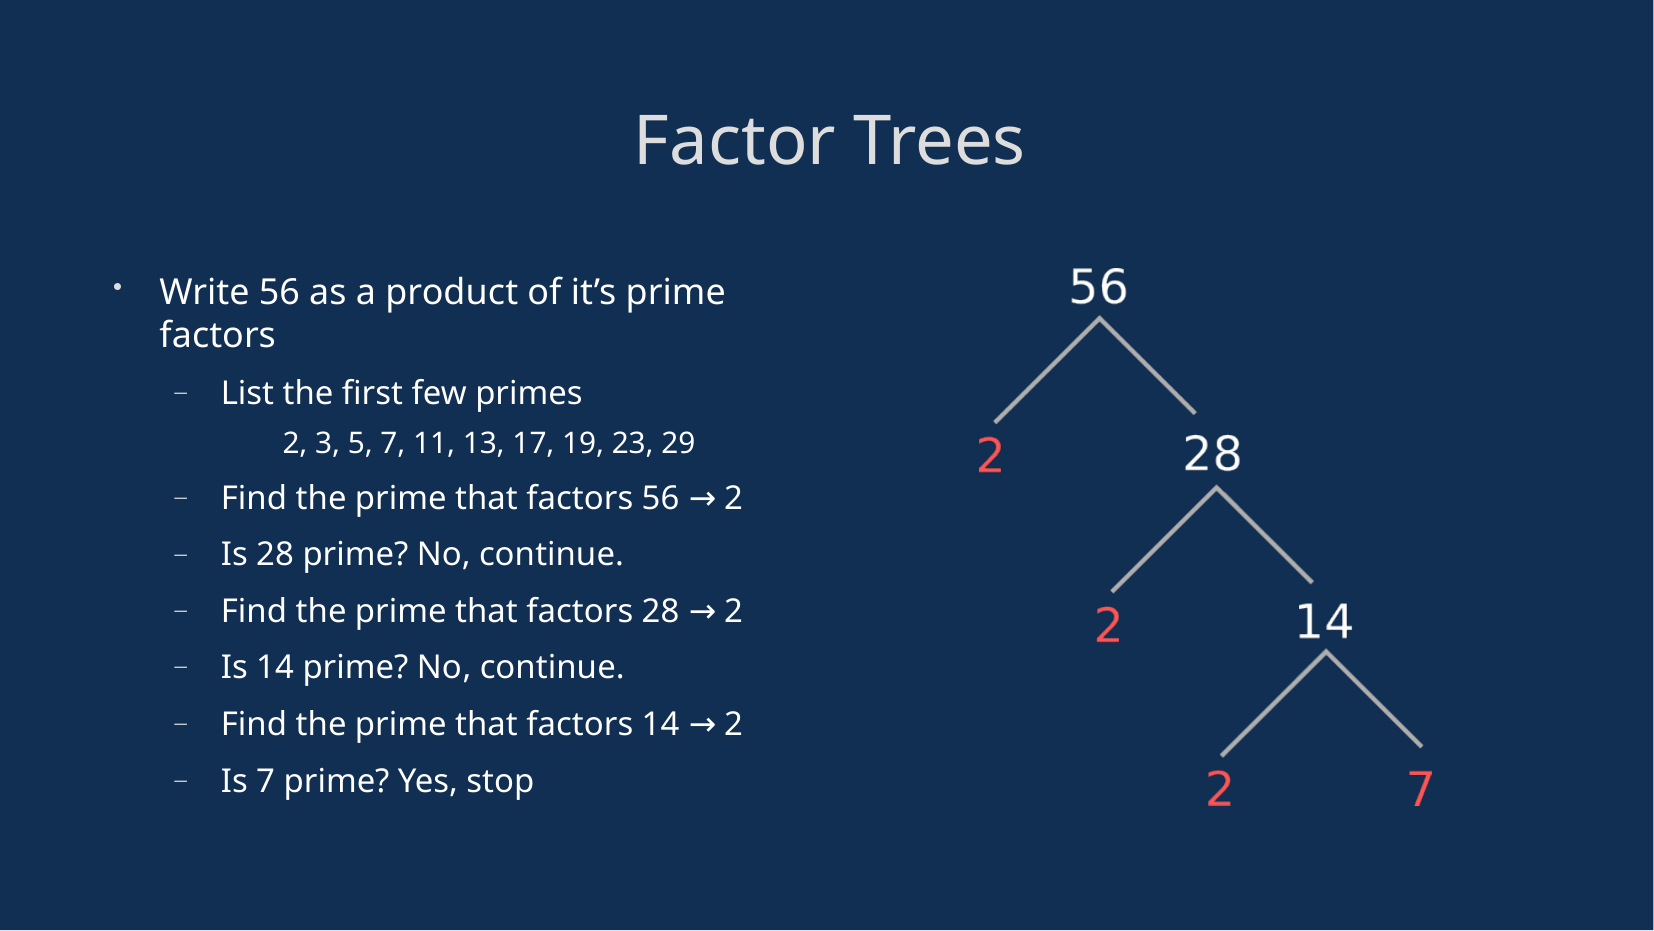

Factor Trees
# Write 56 as a product of it’s prime factors
List the first few primes
2, 3, 5, 7, 11, 13, 17, 19, 23, 29
Find the prime that factors 56 → 2
Is 28 prime? No, continue.
Find the prime that factors 28 → 2
Is 14 prime? No, continue.
Find the prime that factors 14 → 2
Is 7 prime? Yes, stop